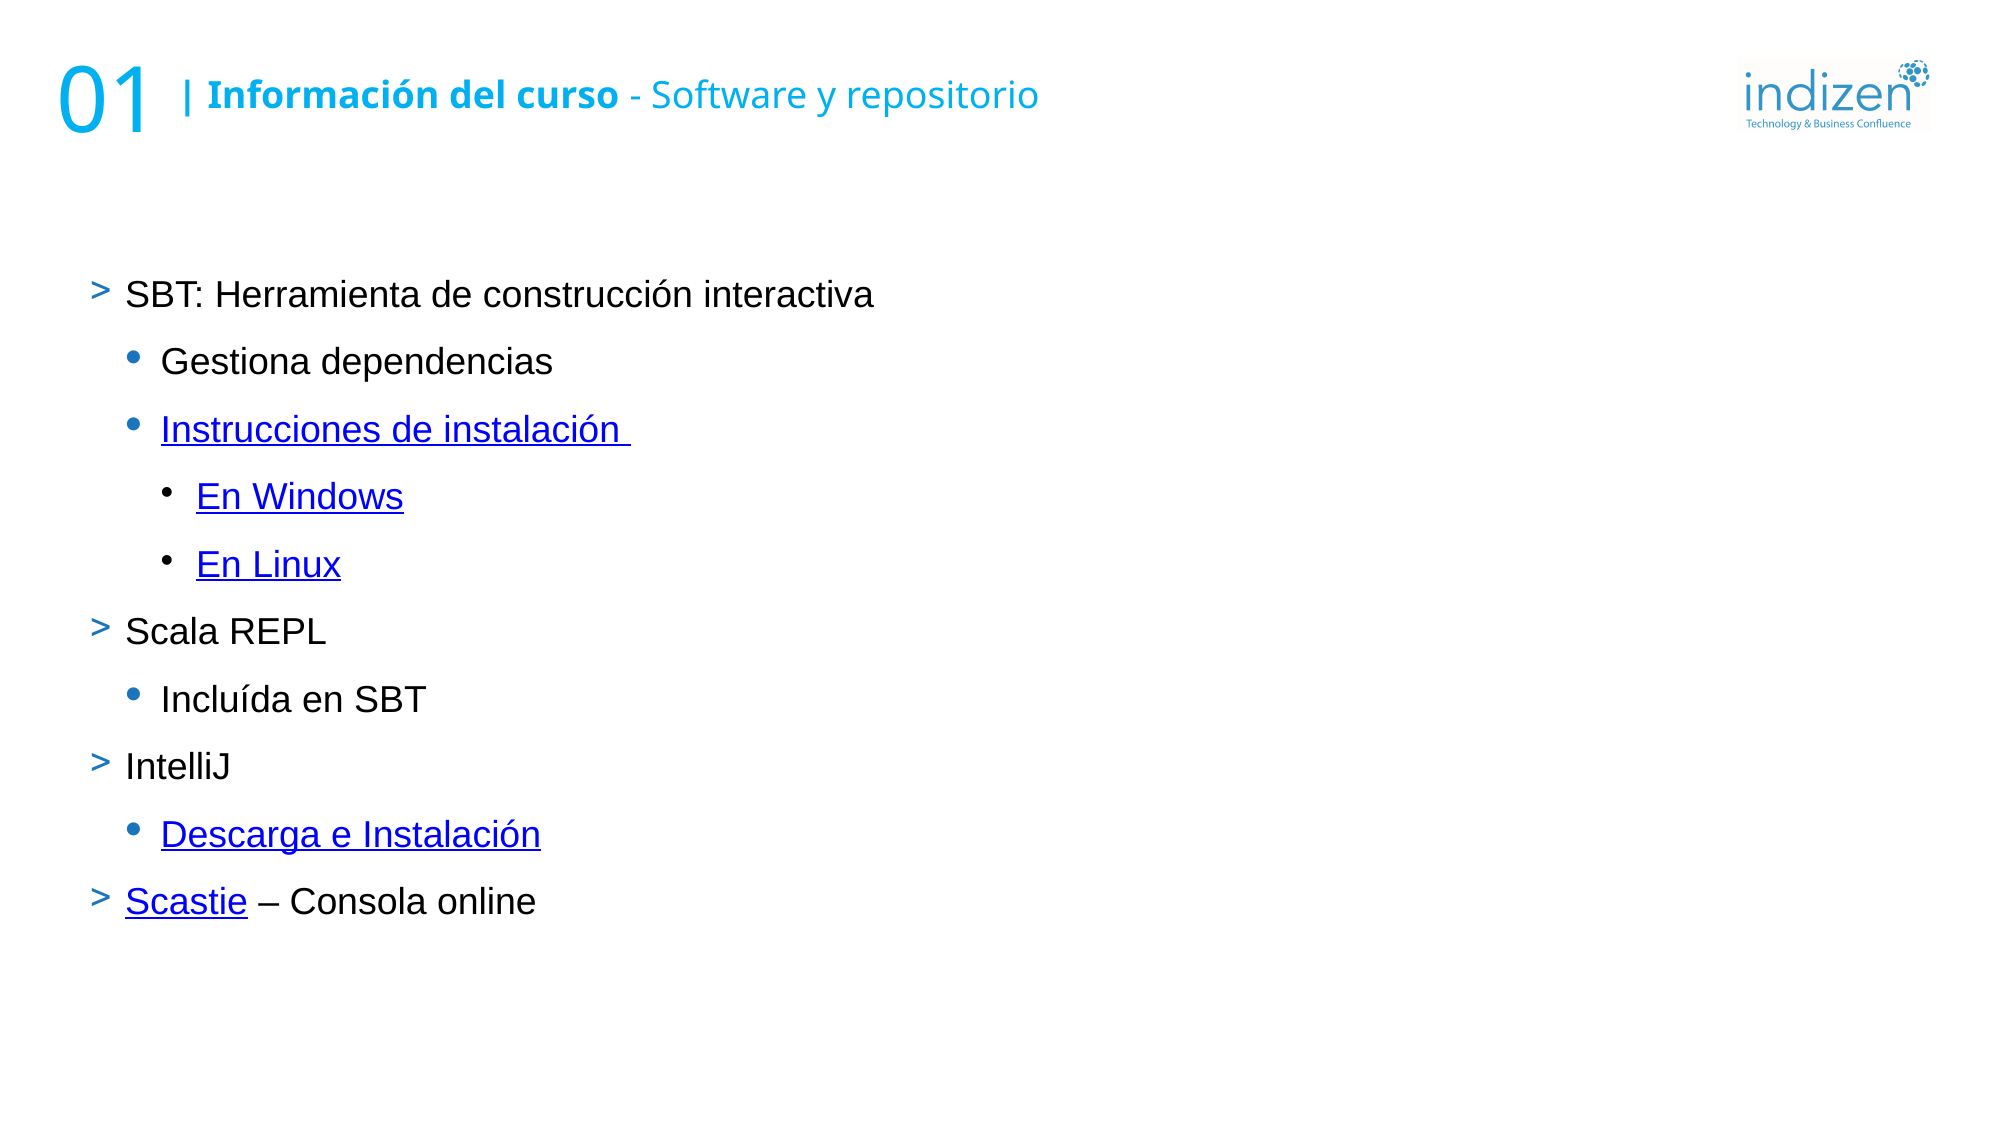

01
| Información del curso - Software y repositorio
SBT: Herramienta de construcción interactiva
Gestiona dependencias
Instrucciones de instalación
En Windows
En Linux
Scala REPL
Incluída en SBT
IntelliJ
Descarga e Instalación
Scastie – Consola online